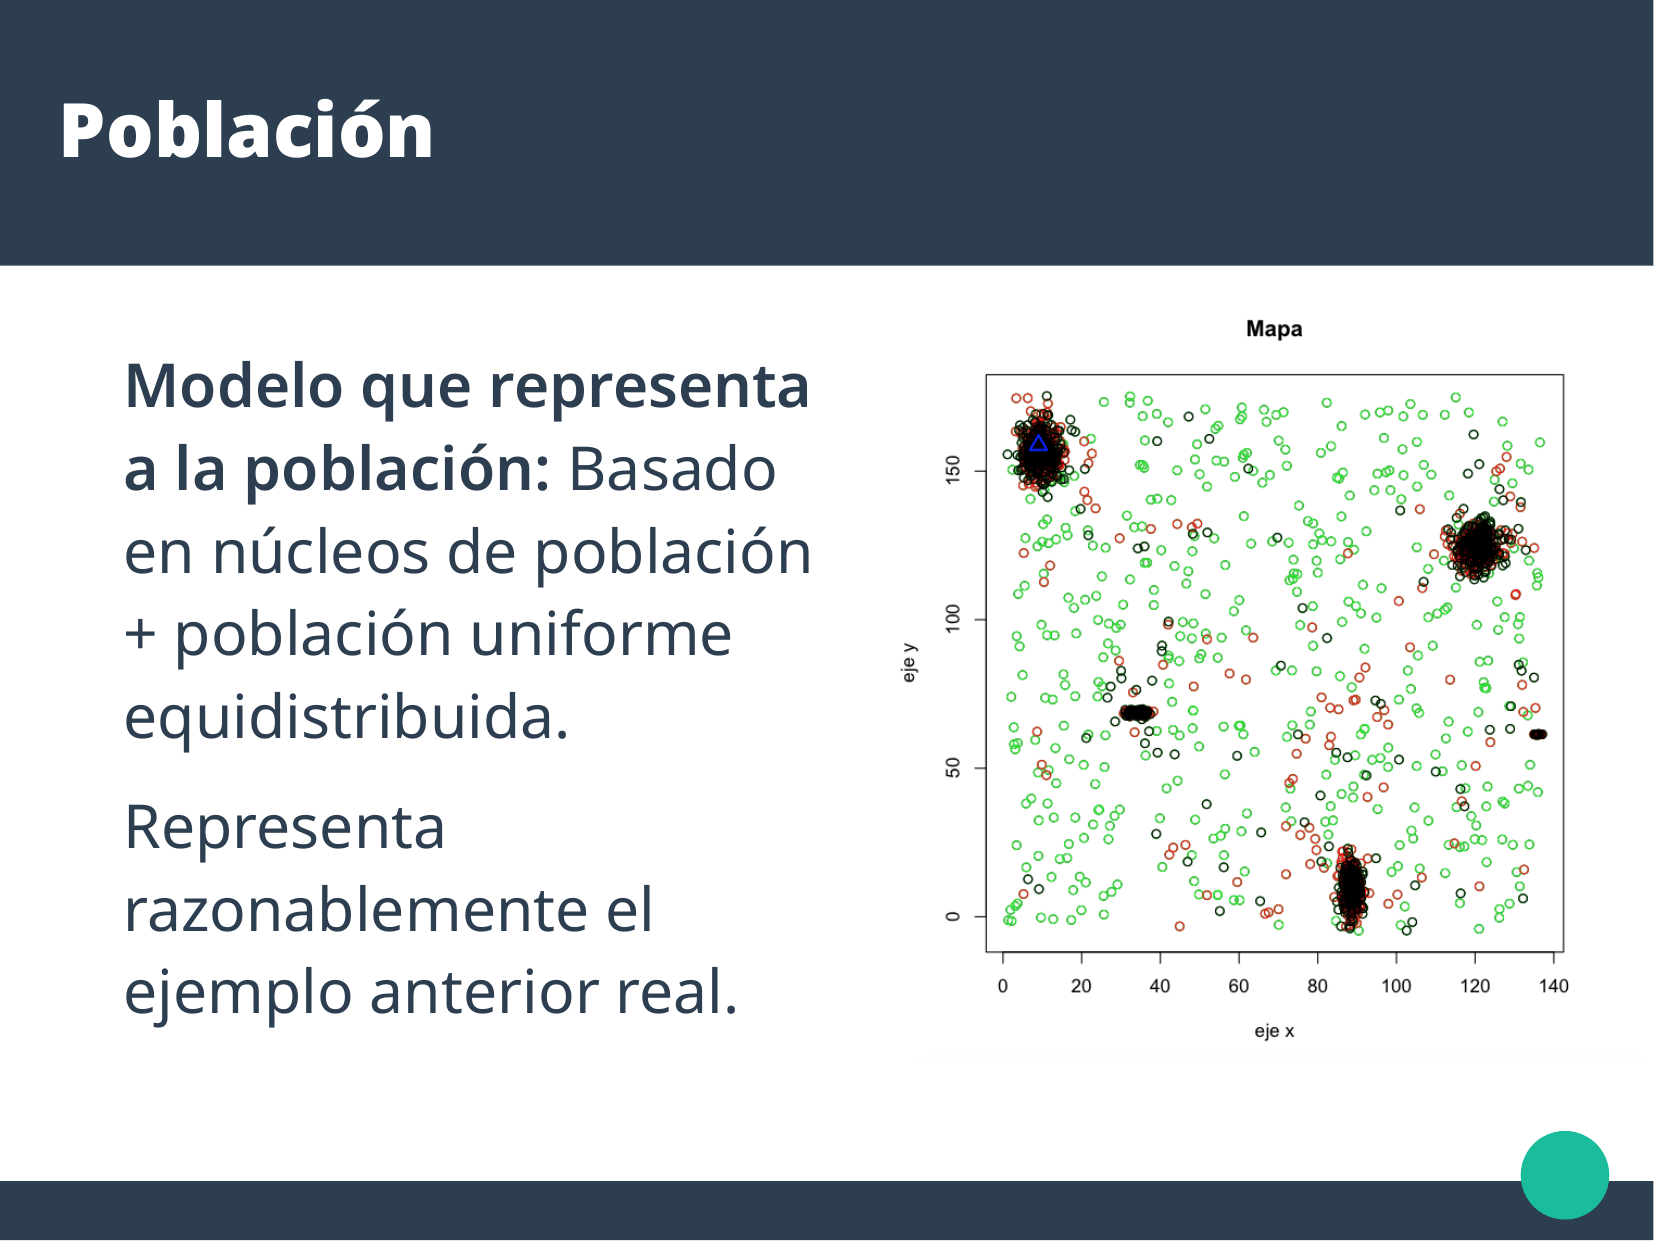

# Población
Modelo que representa a la población: Basado en núcleos de población + población uniforme equidistribuida.
Representa razonablemente el ejemplo anterior real.